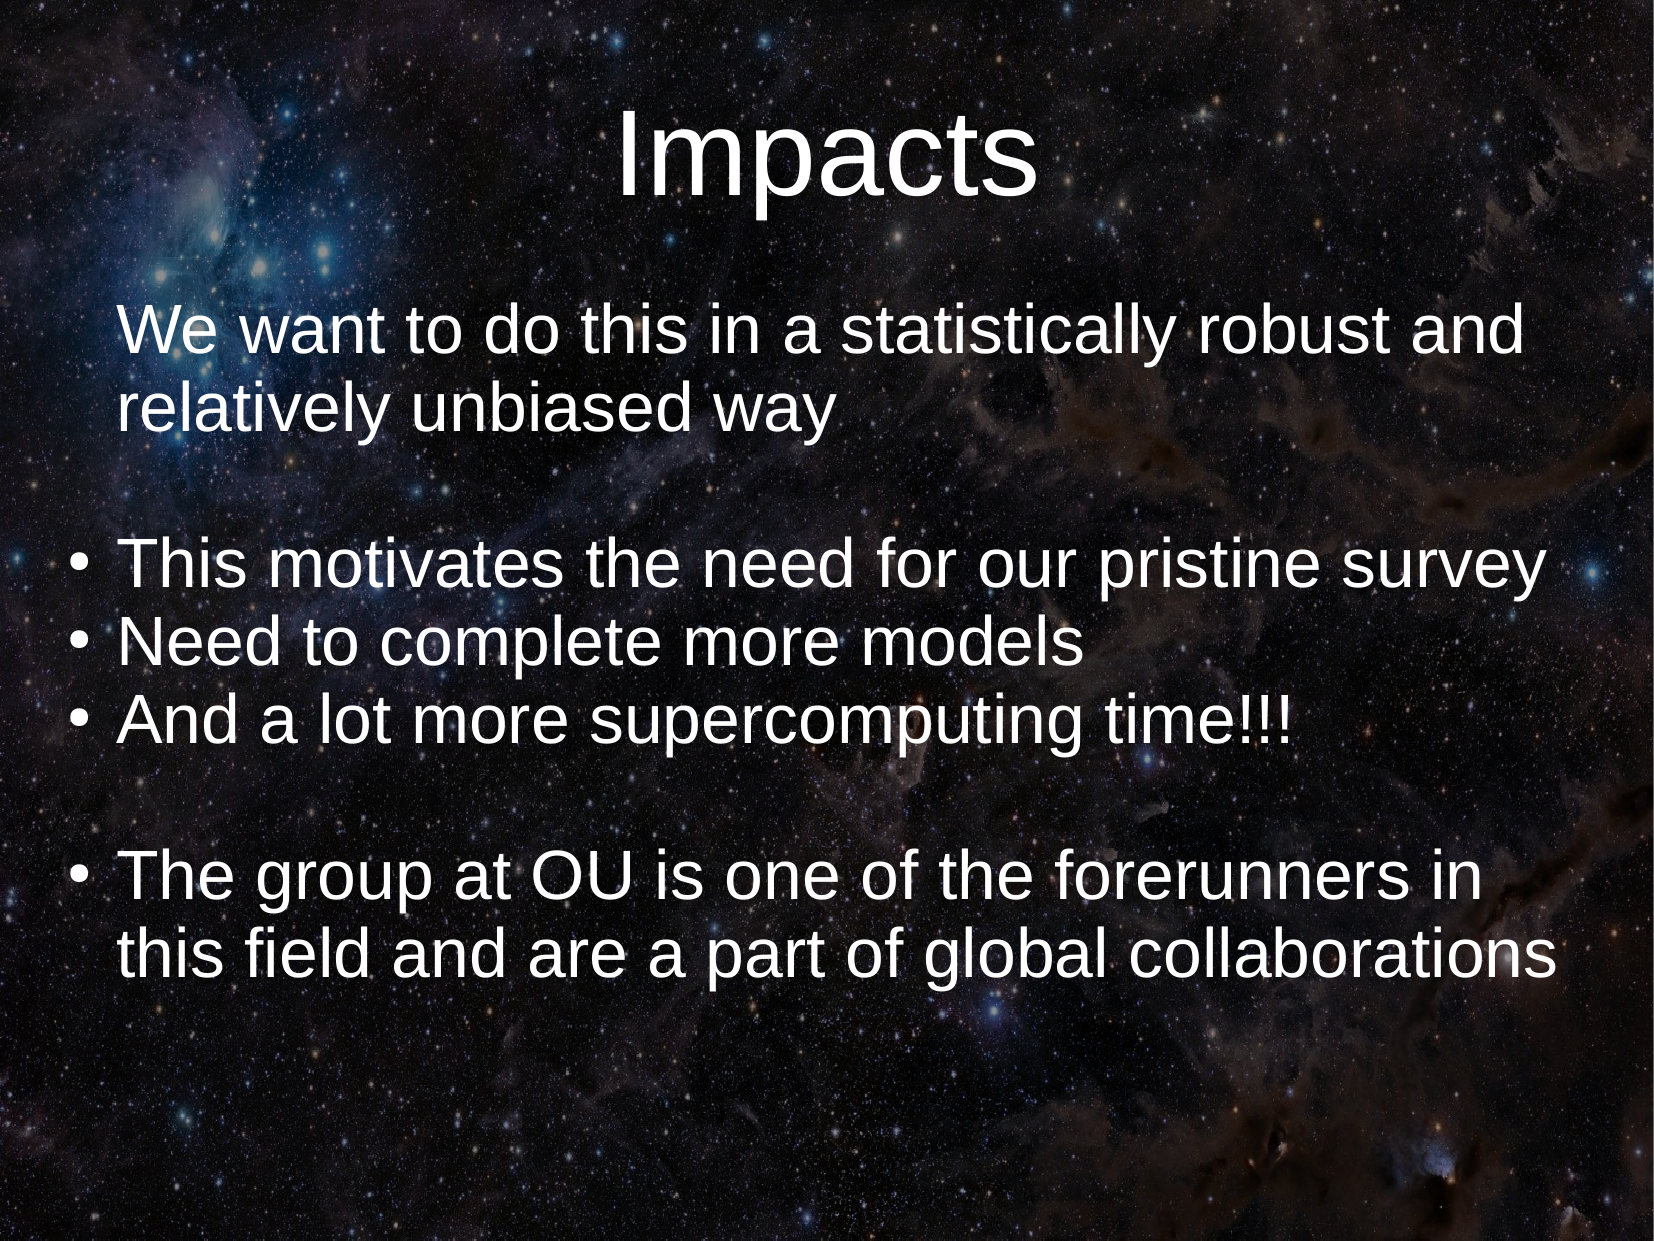

# Impacts
We want to do this in a statistically robust and relatively unbiased way
This motivates the need for our pristine survey
Need to complete more models
And a lot more supercomputing time!!!
The group at OU is one of the forerunners in this field and are a part of global collaborations